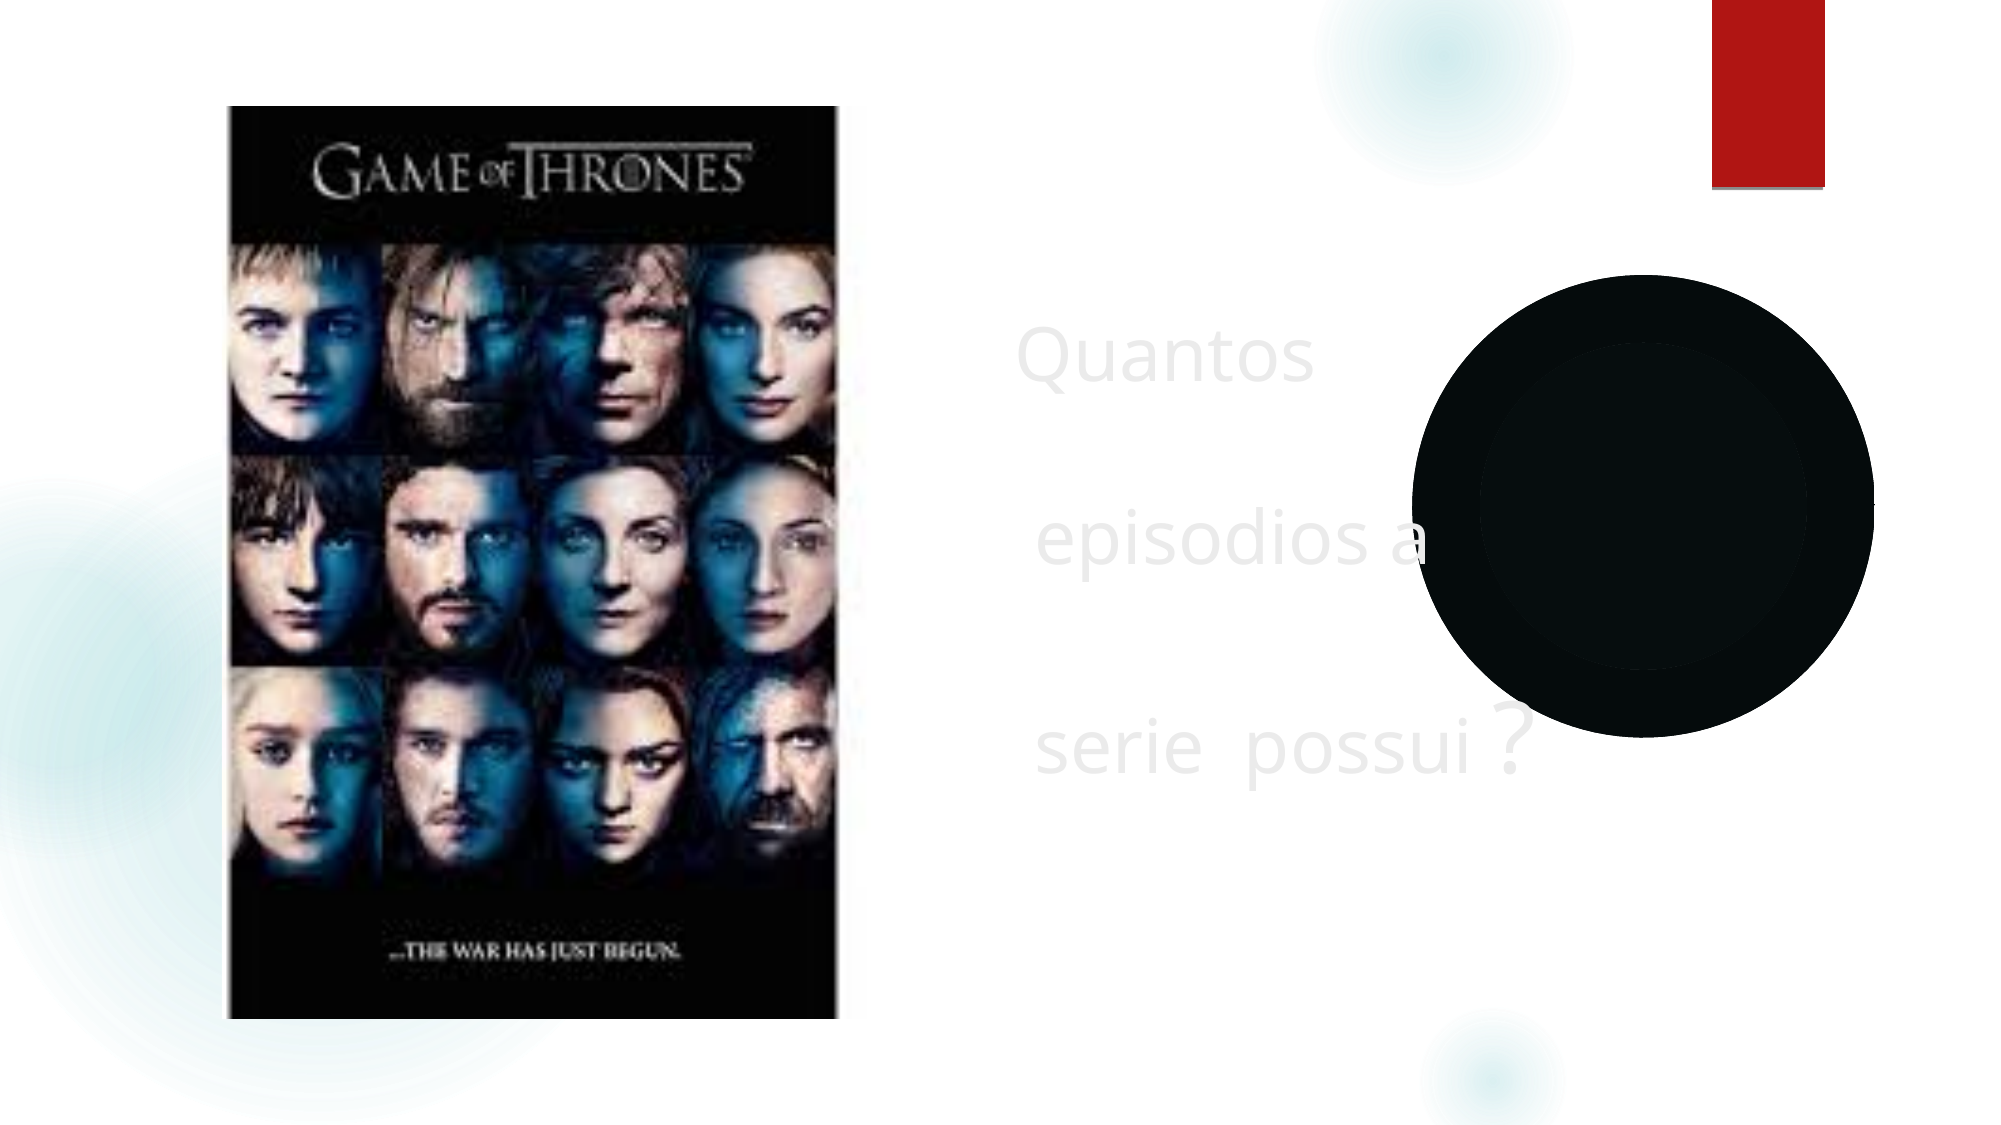

# Quantos episodios a serie possui ?